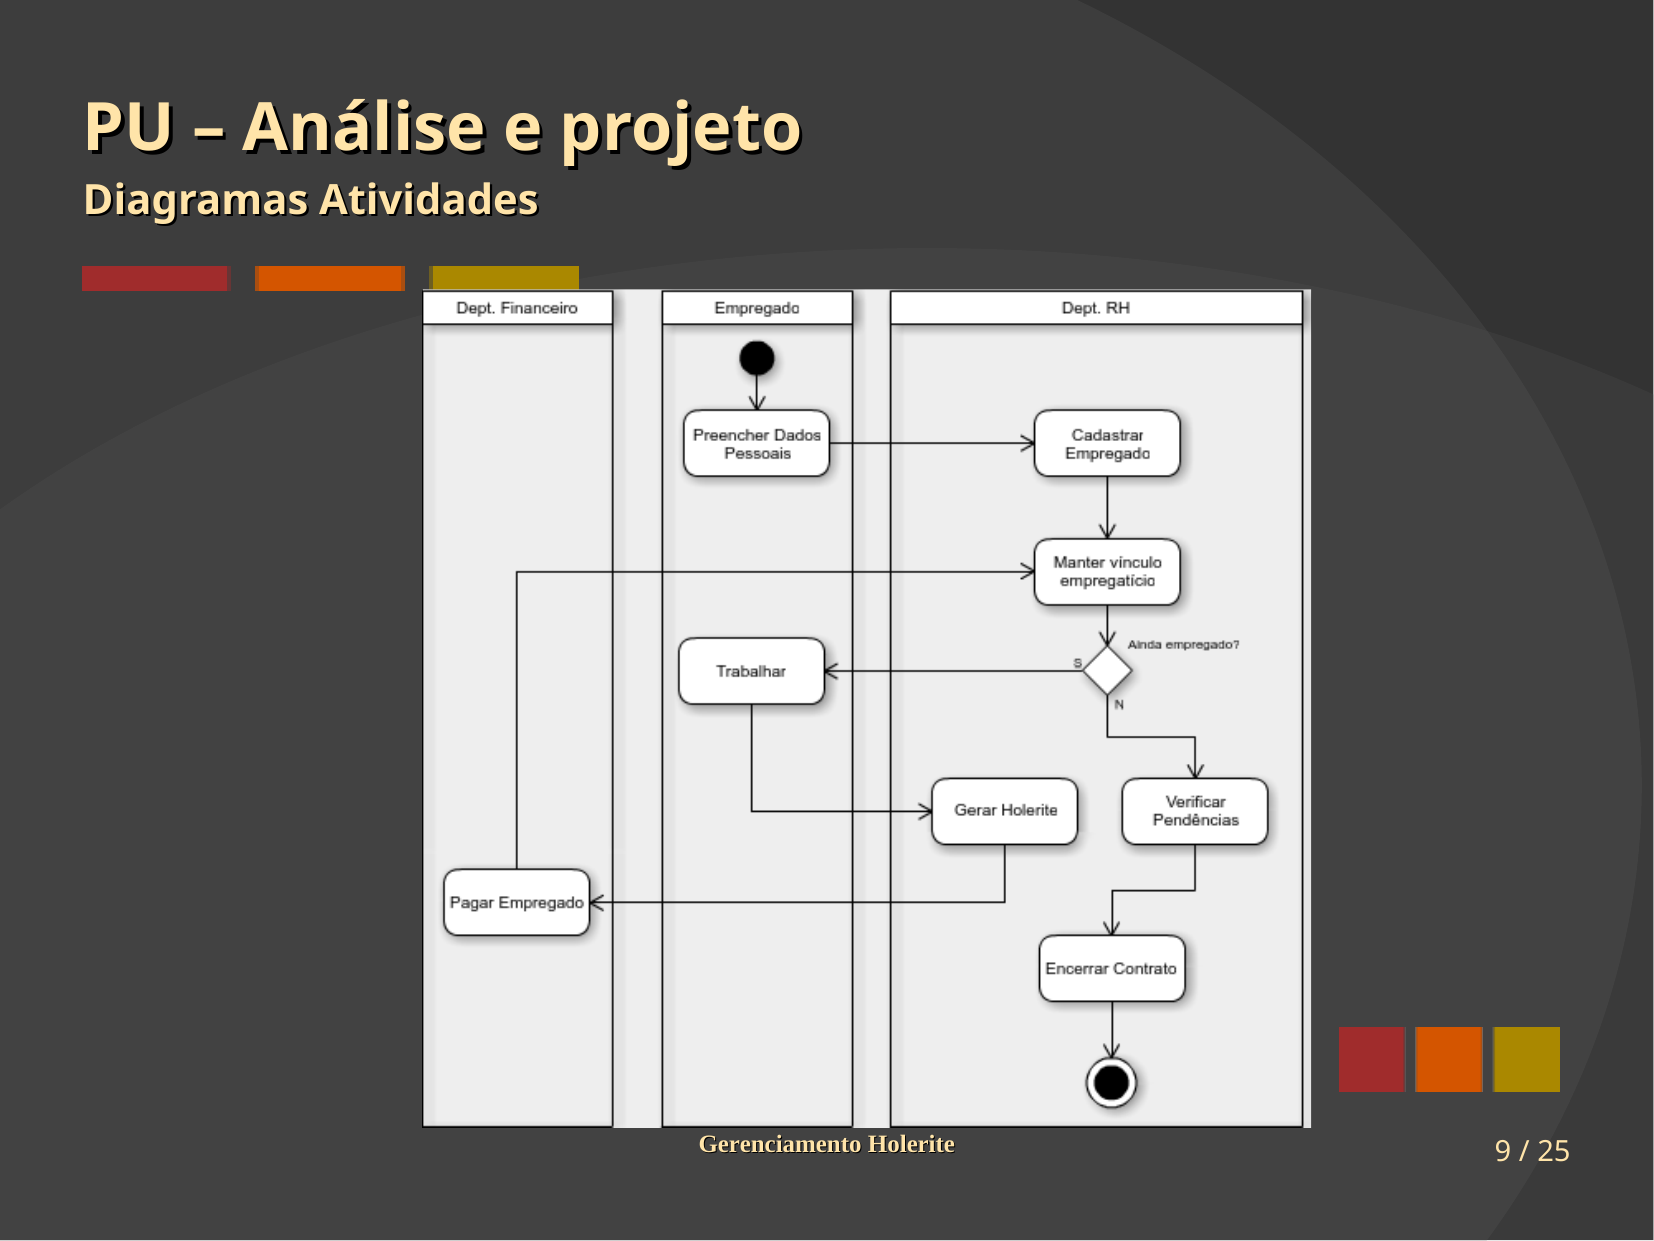

# PU – Análise e projeto Diagramas Atividades
9